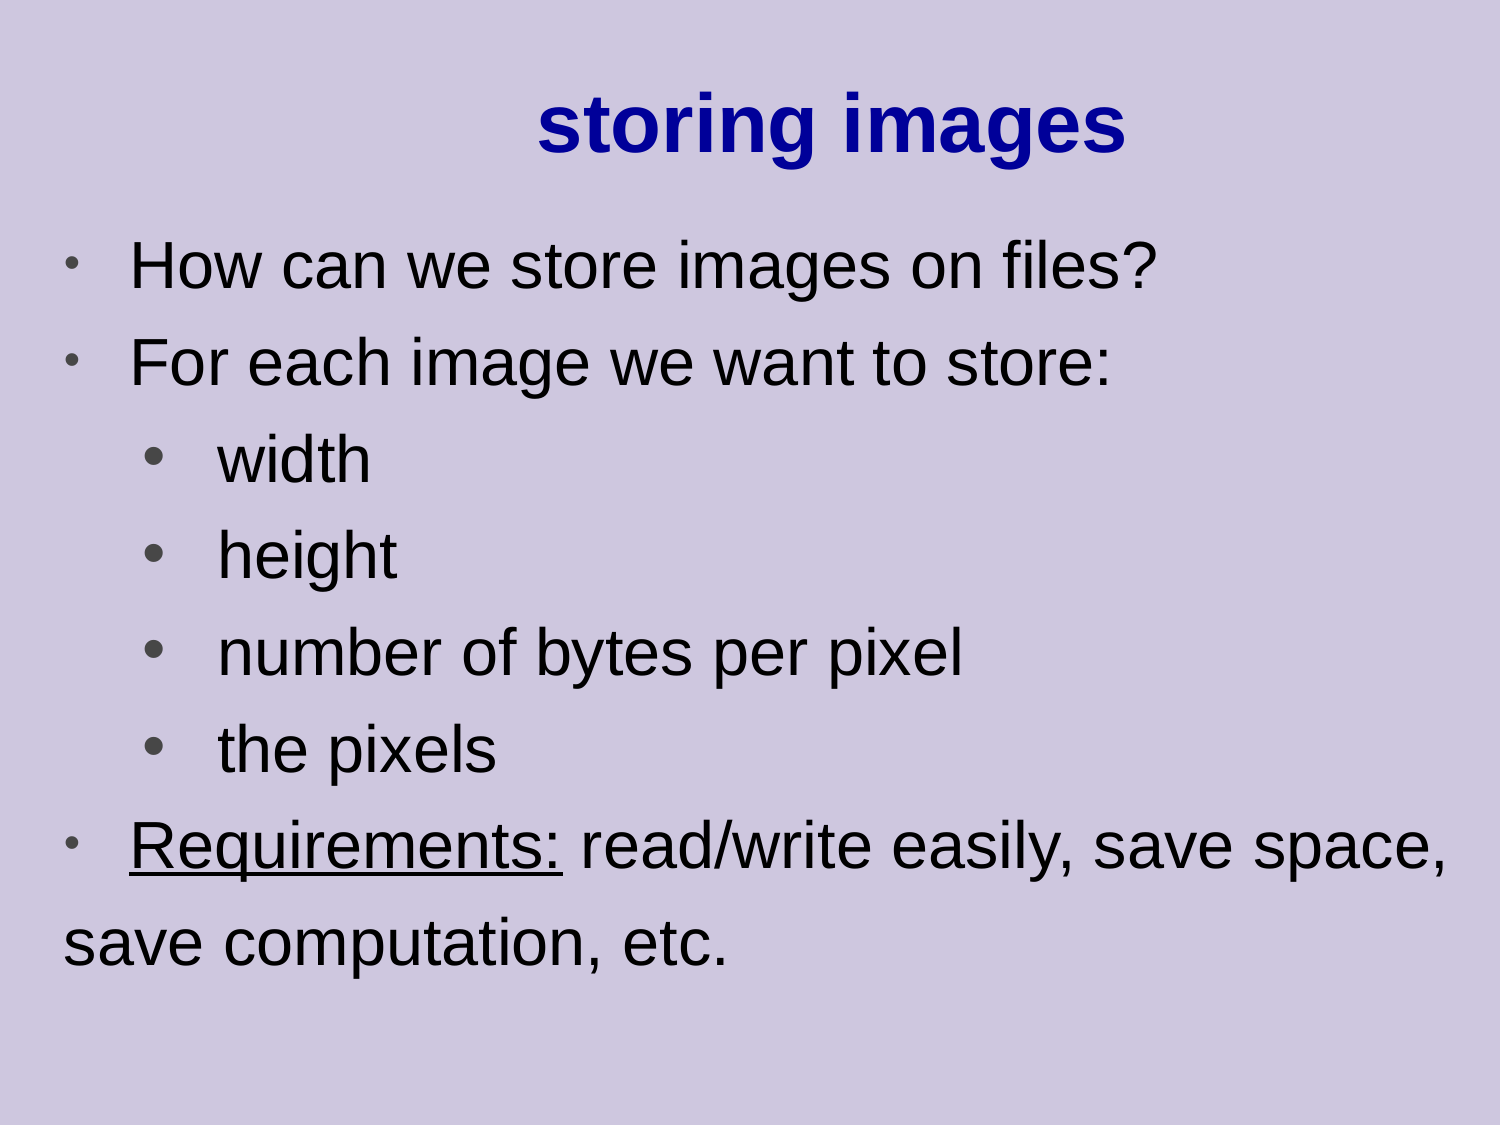

# storing images
 How can we store images on files?
 For each image we want to store:
width
height
number of bytes per pixel
the pixels
 Requirements: read/write easily, save space,
save computation, etc.